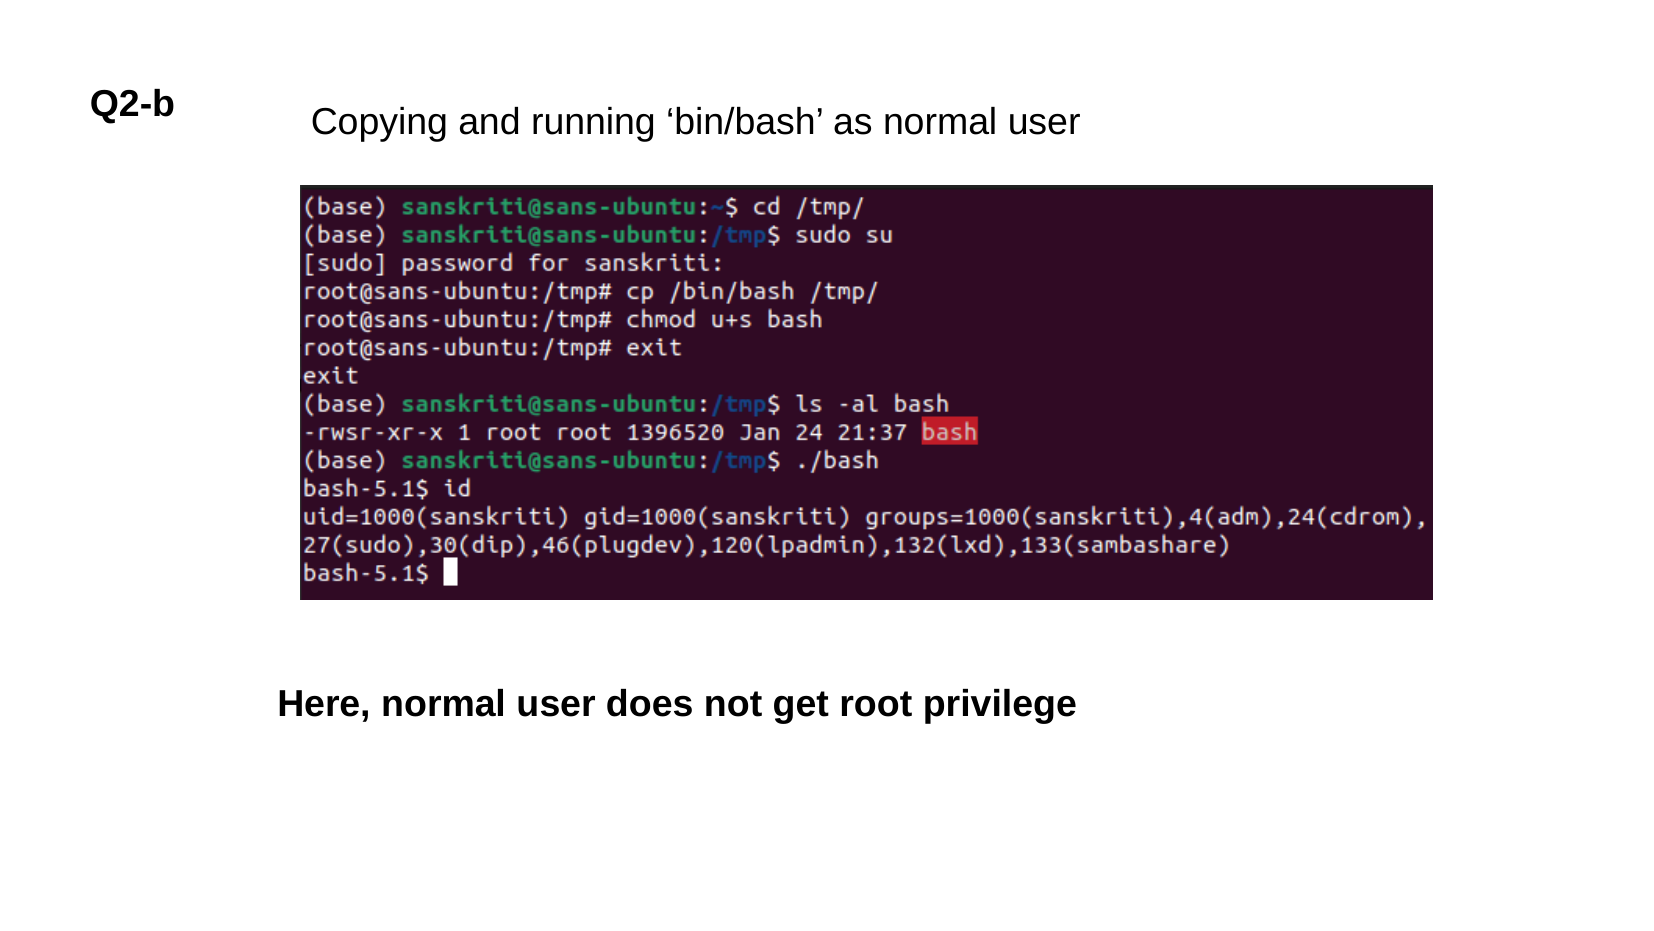

Q2-b
Copying and running ‘bin/bash’ as normal user
Here, normal user does not get root privilege